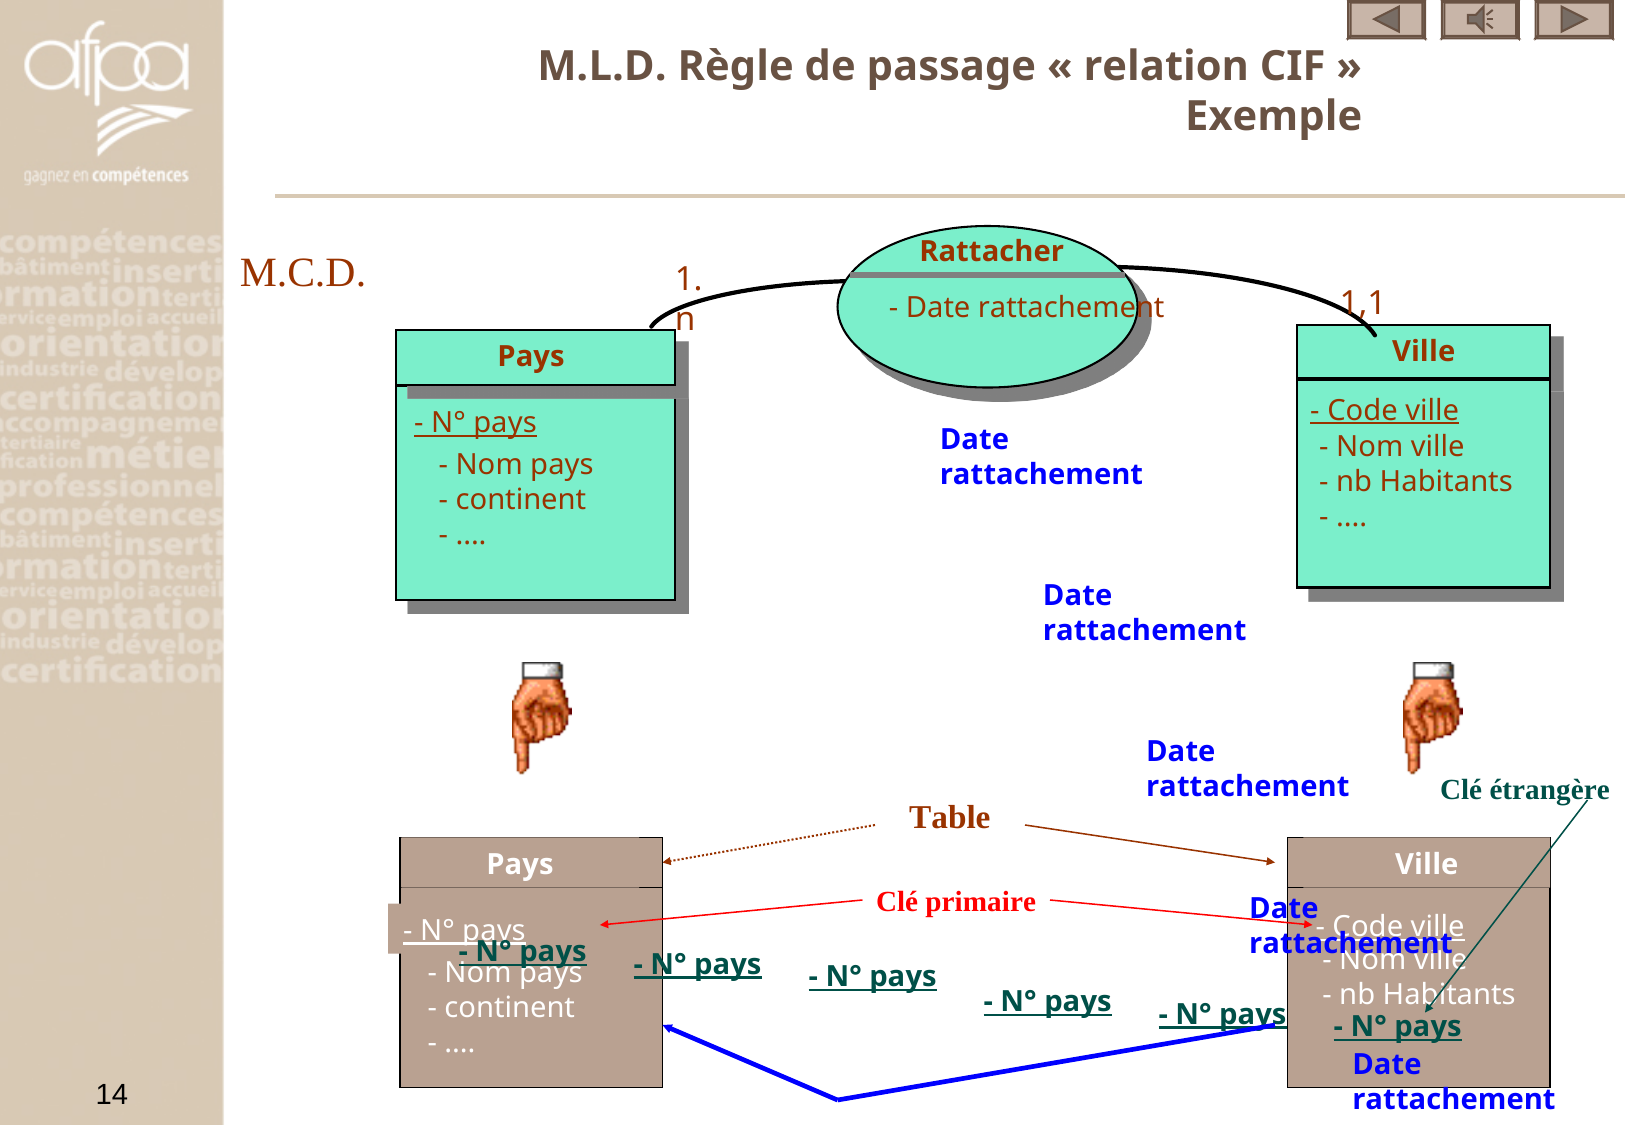

# M.L.D. Règle de passage « relation CIF » Exemple
Rattacher
- Date rattachement
1.n
1,1
Ville
- Code ville
- Nom ville
- nb Habitants
- ....
Pays
- N° pays
- Nom pays
- continent
- ....
M.C.D.
Date rattachement
Date rattachement
Date rattachement
Clé étrangère
Table
- N° pays
- Nom pays
- continent
- ....
Pays
Ville
- Code ville
- Nom ville
- nb Habitants
Clé primaire
Date rattachement
- N° pays
- N° pays
- N° pays
- N° pays
- N° pays
- N° pays
Date rattachement